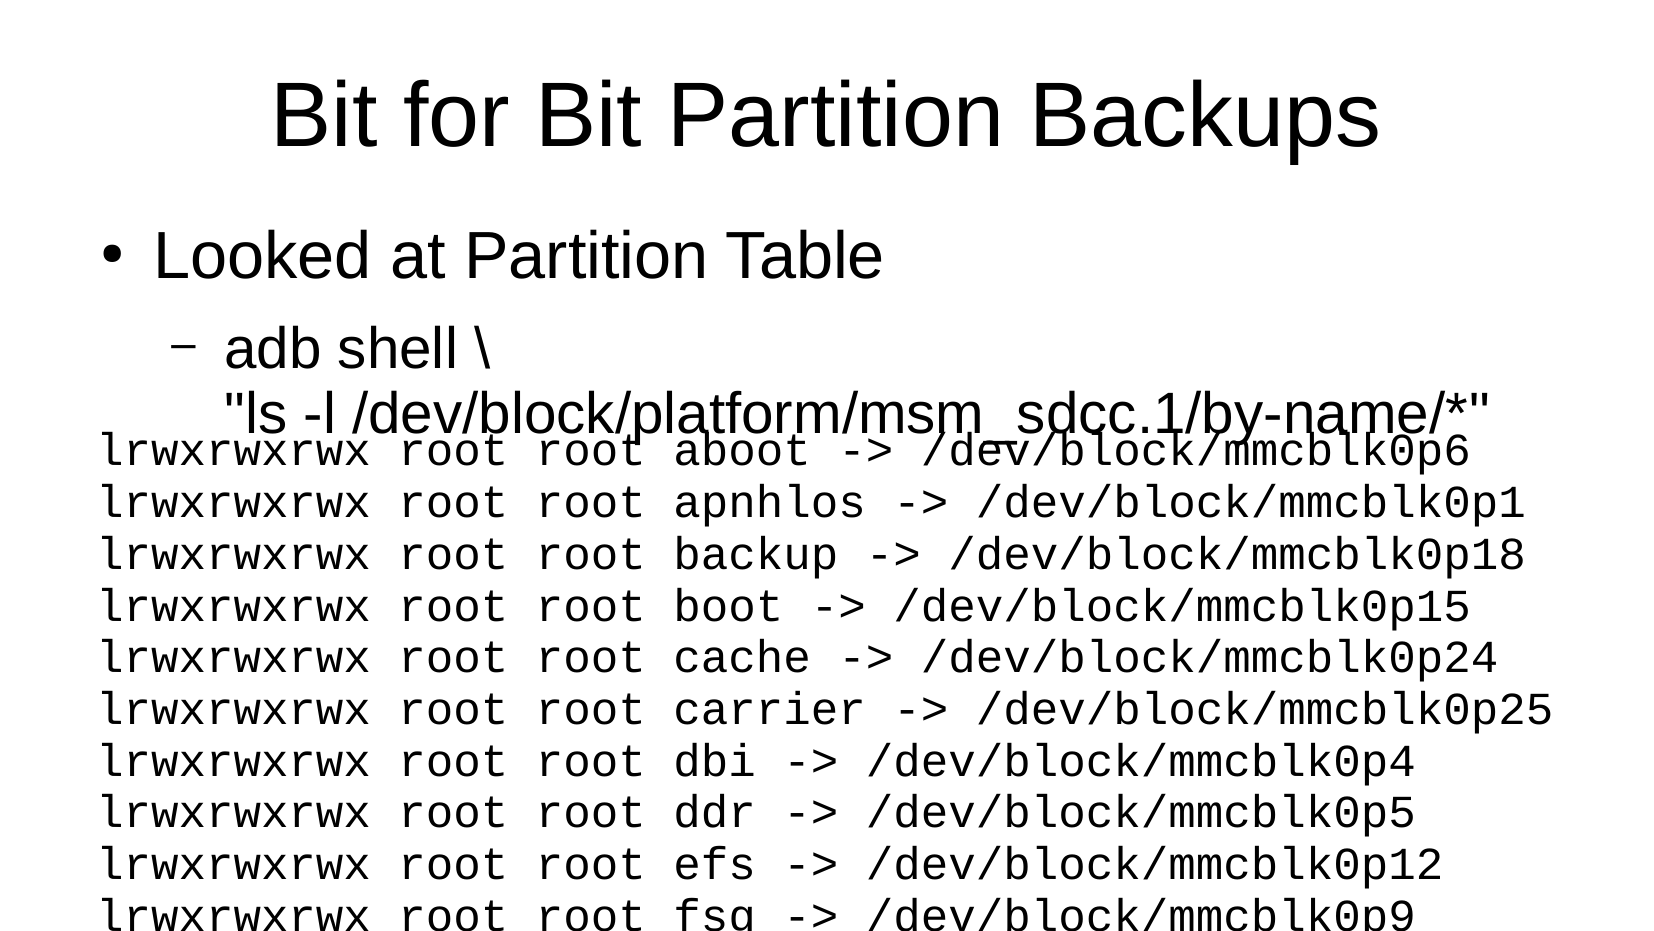

# Bit for Bit Partition Backups
Looked at Partition Table
adb shell \
"ls -l /dev/block/platform/msm_sdcc.1/by-name/*"
lrwxrwxrwx root root aboot -> /dev/block/mmcblk0p6
lrwxrwxrwx root root apnhlos -> /dev/block/mmcblk0p1
lrwxrwxrwx root root backup -> /dev/block/mmcblk0p18
lrwxrwxrwx root root boot -> /dev/block/mmcblk0p15
lrwxrwxrwx root root cache -> /dev/block/mmcblk0p24
lrwxrwxrwx root root carrier -> /dev/block/mmcblk0p25
lrwxrwxrwx root root dbi -> /dev/block/mmcblk0p4
lrwxrwxrwx root root ddr -> /dev/block/mmcblk0p5
lrwxrwxrwx root root efs -> /dev/block/mmcblk0p12
lrwxrwxrwx root root fsg -> /dev/block/mmcblk0p9
lrwxrwxrwx root root modem -> /dev/block/mmcblk0p2
lrwxrwxrwx root root recovery -> /dev/block/mmcblk0p16
lrwxrwxrwx root root system -> /dev/block/mmcblk0p23
lrwxrwxrwx root root userdata -> /dev/block/mmcblk0p26